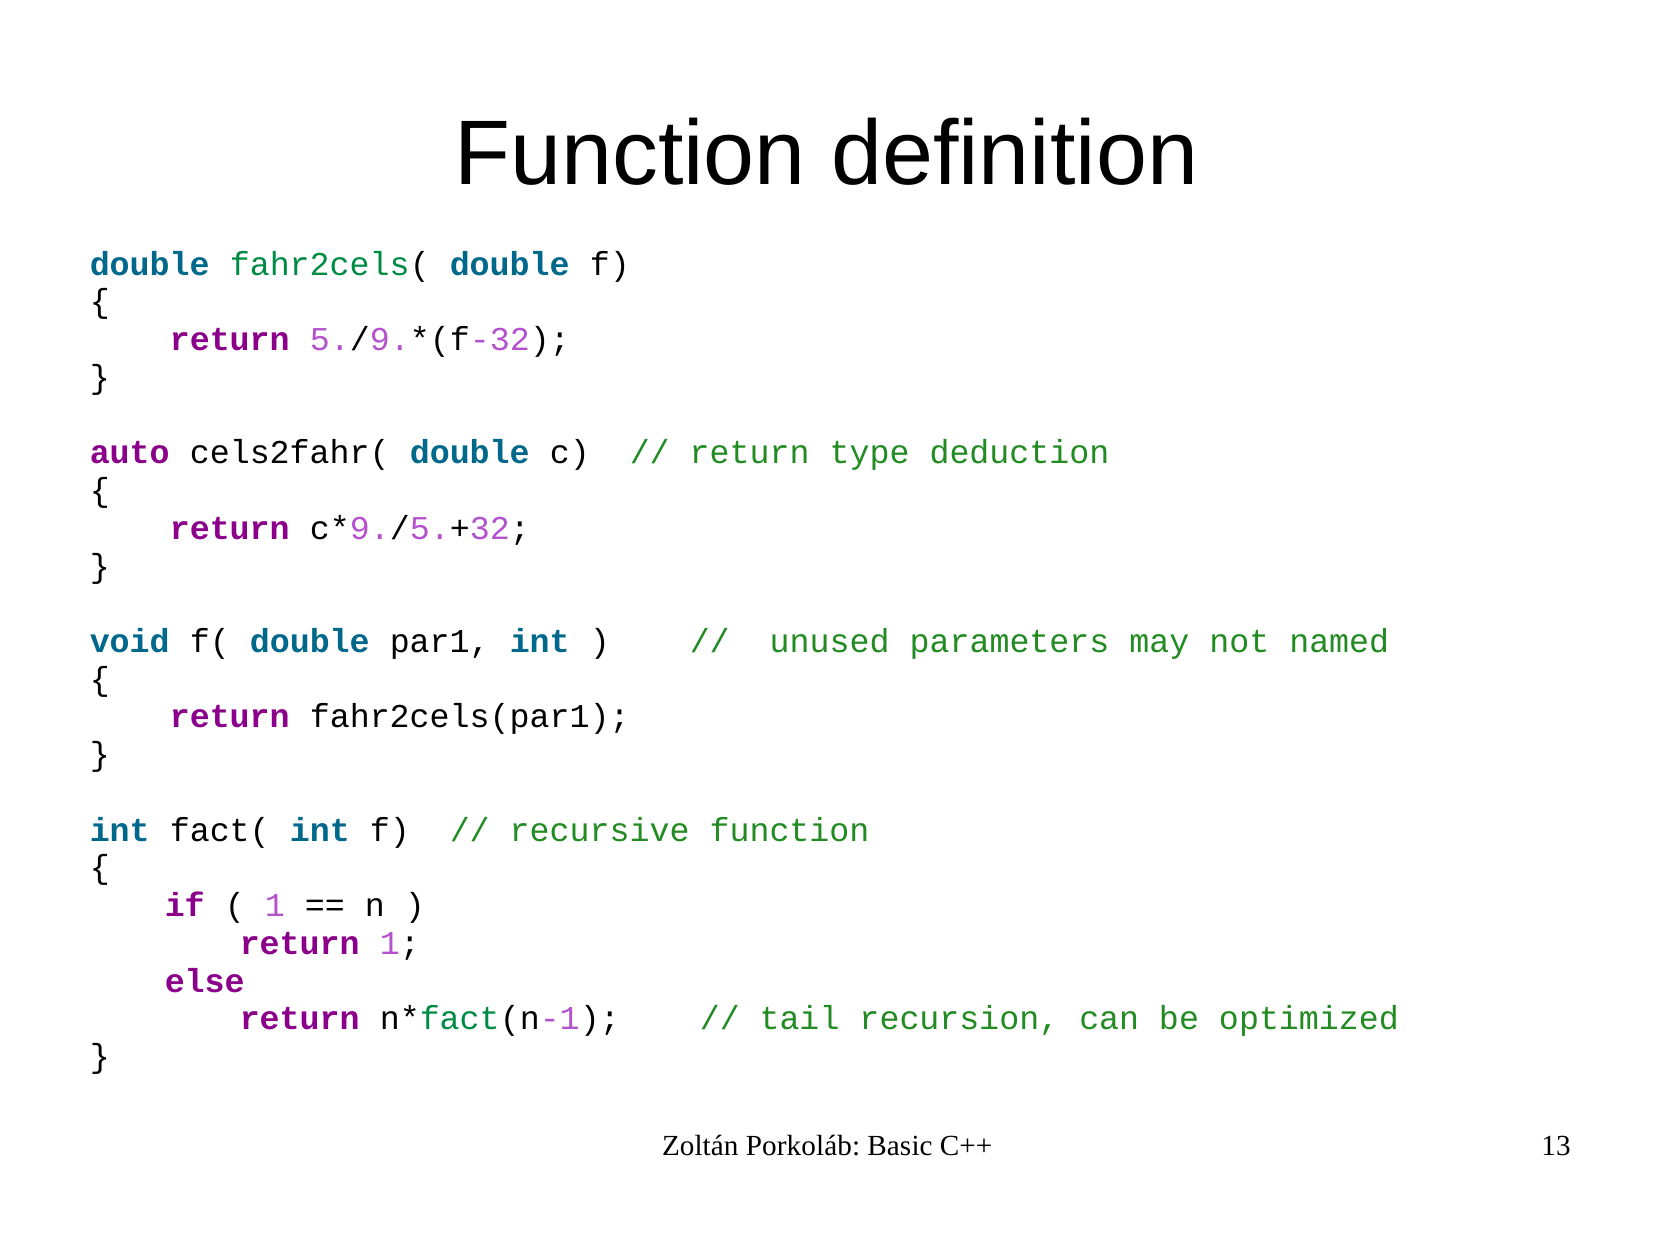

# Function definition
double fahr2cels( double f)
{
 return 5./9.*(f-32);
}
auto cels2fahr( double c) // return type deduction
{
 return c*9./5.+32;
}
void f( double par1, int )		// unused parameters may not named
{
 return fahr2cels(par1);
}
int fact( int f) // recursive function
{
	if ( 1 == n )
		return 1;
	else
		return n*fact(n-1); // tail recursion, can be optimized
}
Zoltán Porkoláb: Basic C++
13